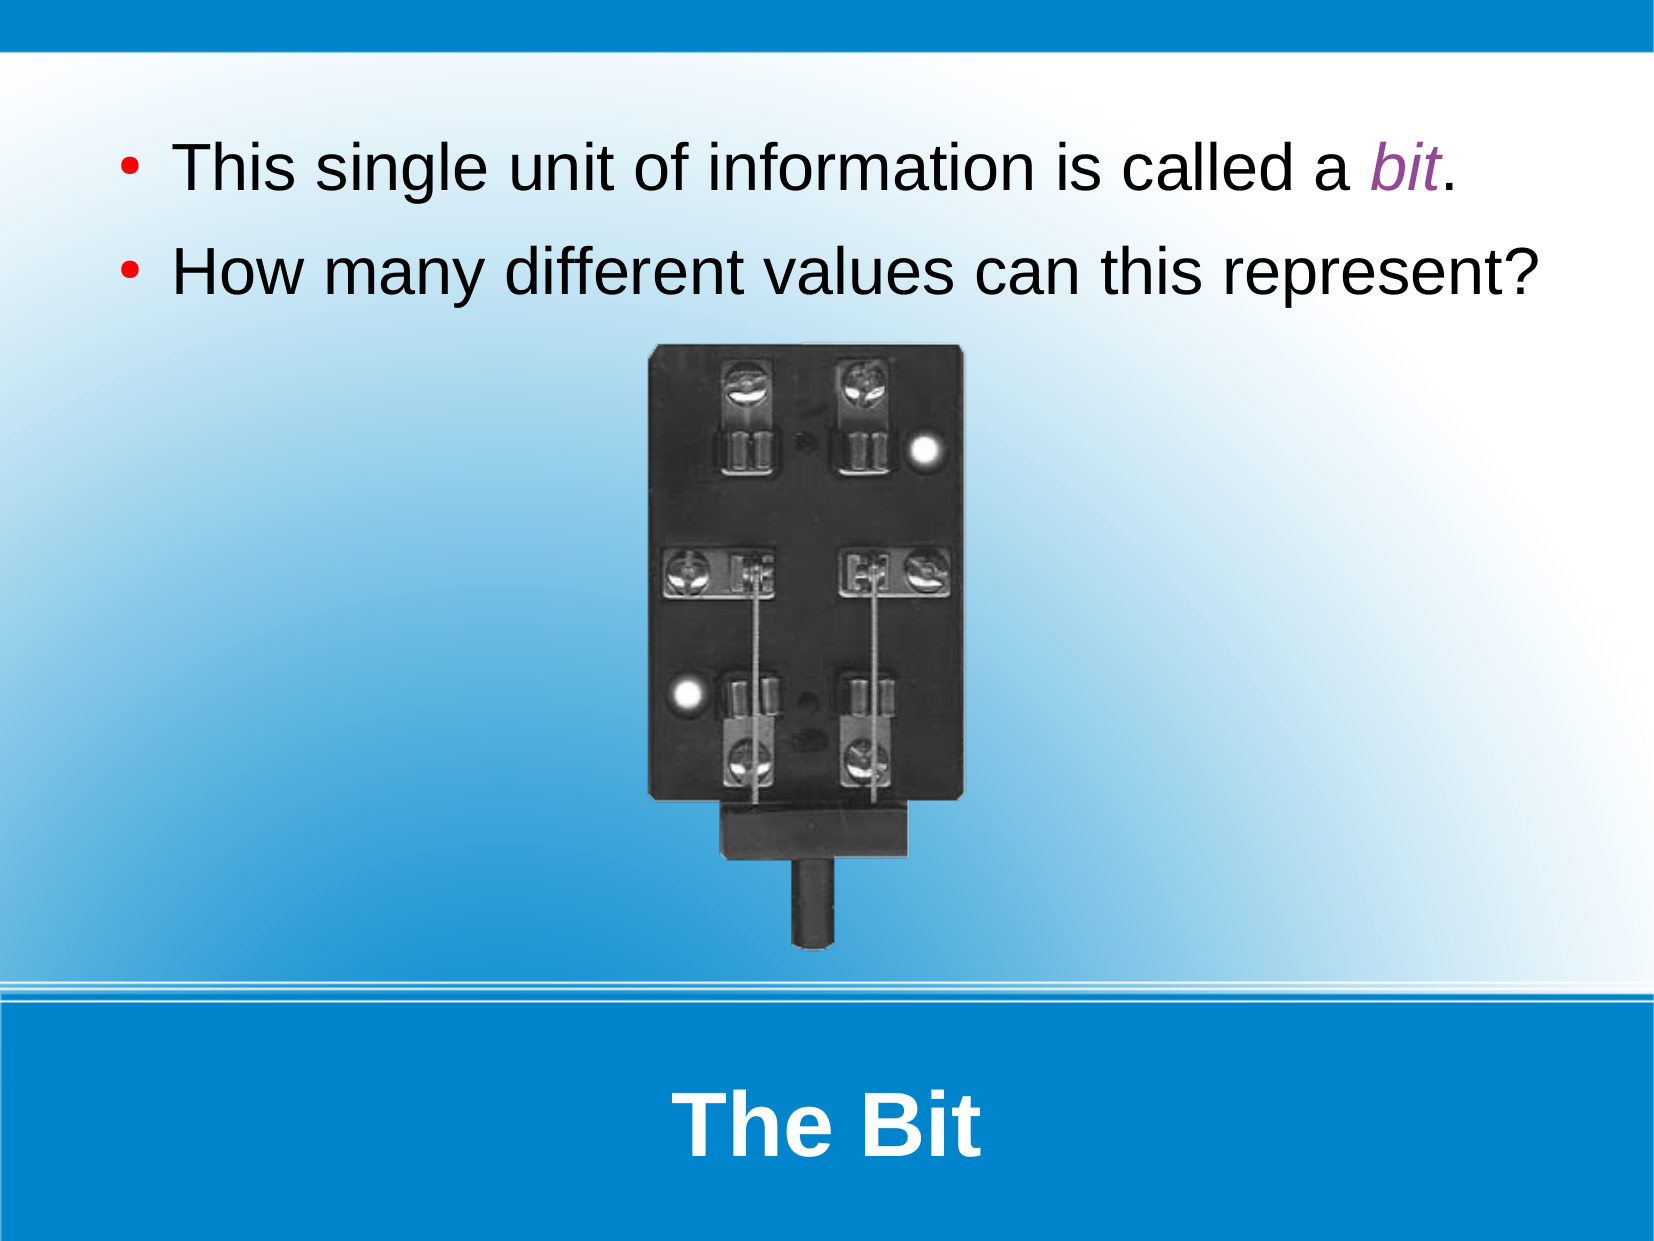

This single unit of information is called a bit.
How many different values can this represent?
# The Bit